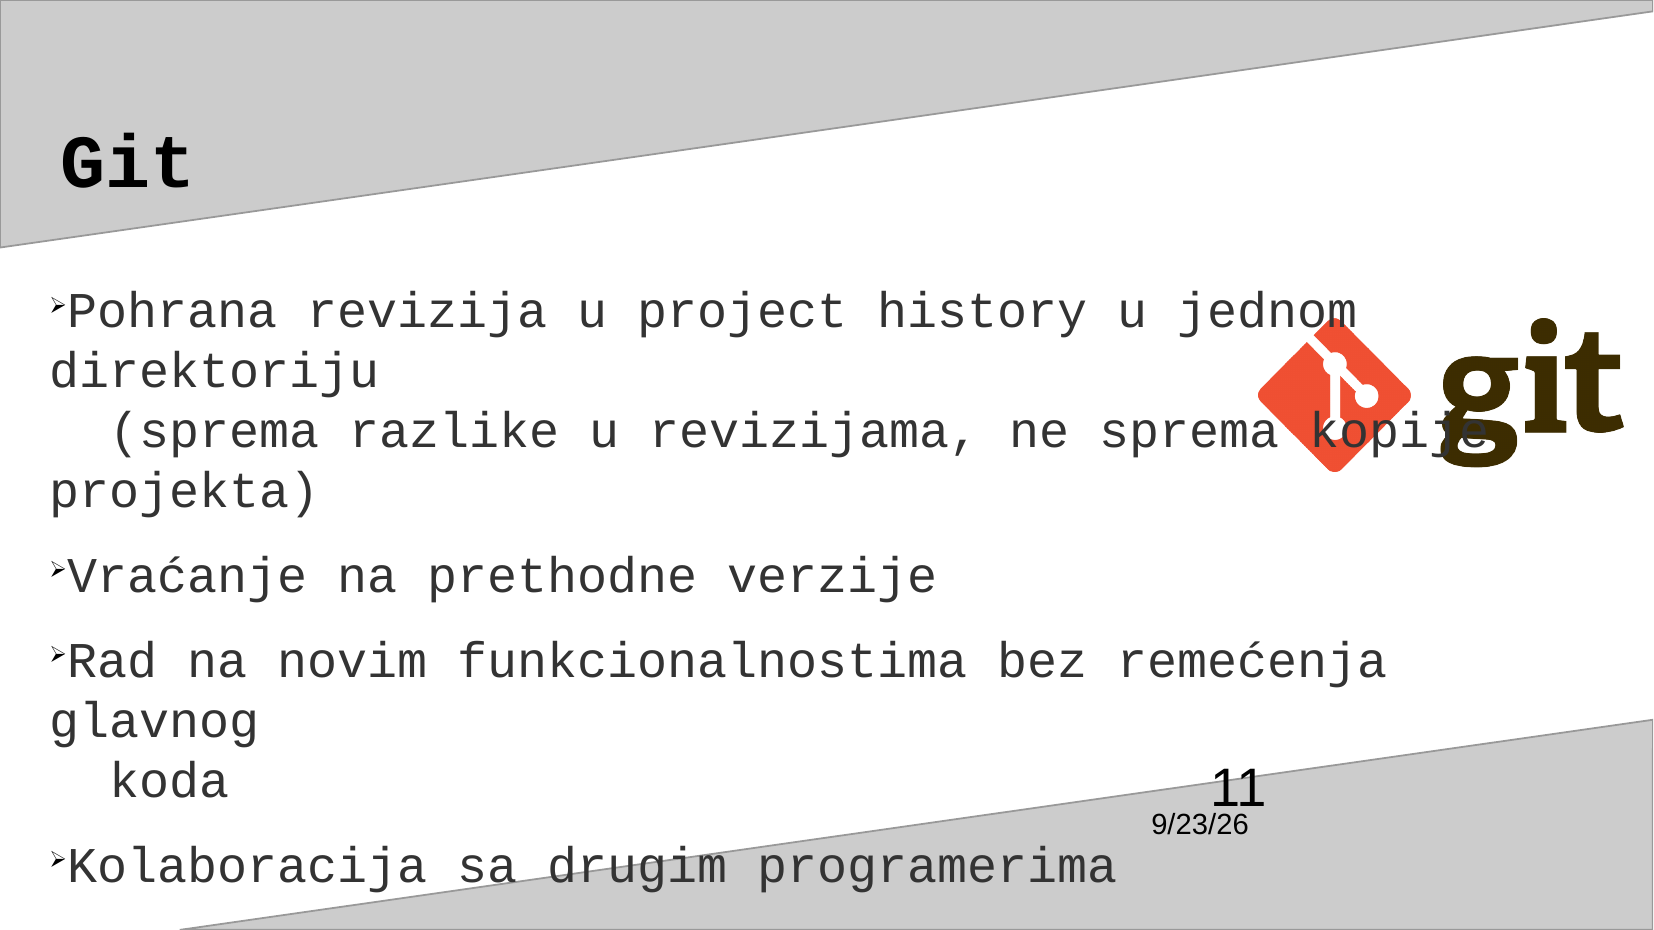

Git
Pohrana revizija u project history u jednom direktoriju
 (sprema razlike u revizijama, ne sprema kopije projekta)
Vraćanje na prethodne verzije
Rad na novim funkcionalnostima bez remećenja glavnog
 koda
Kolaboracija sa drugim programerima
10